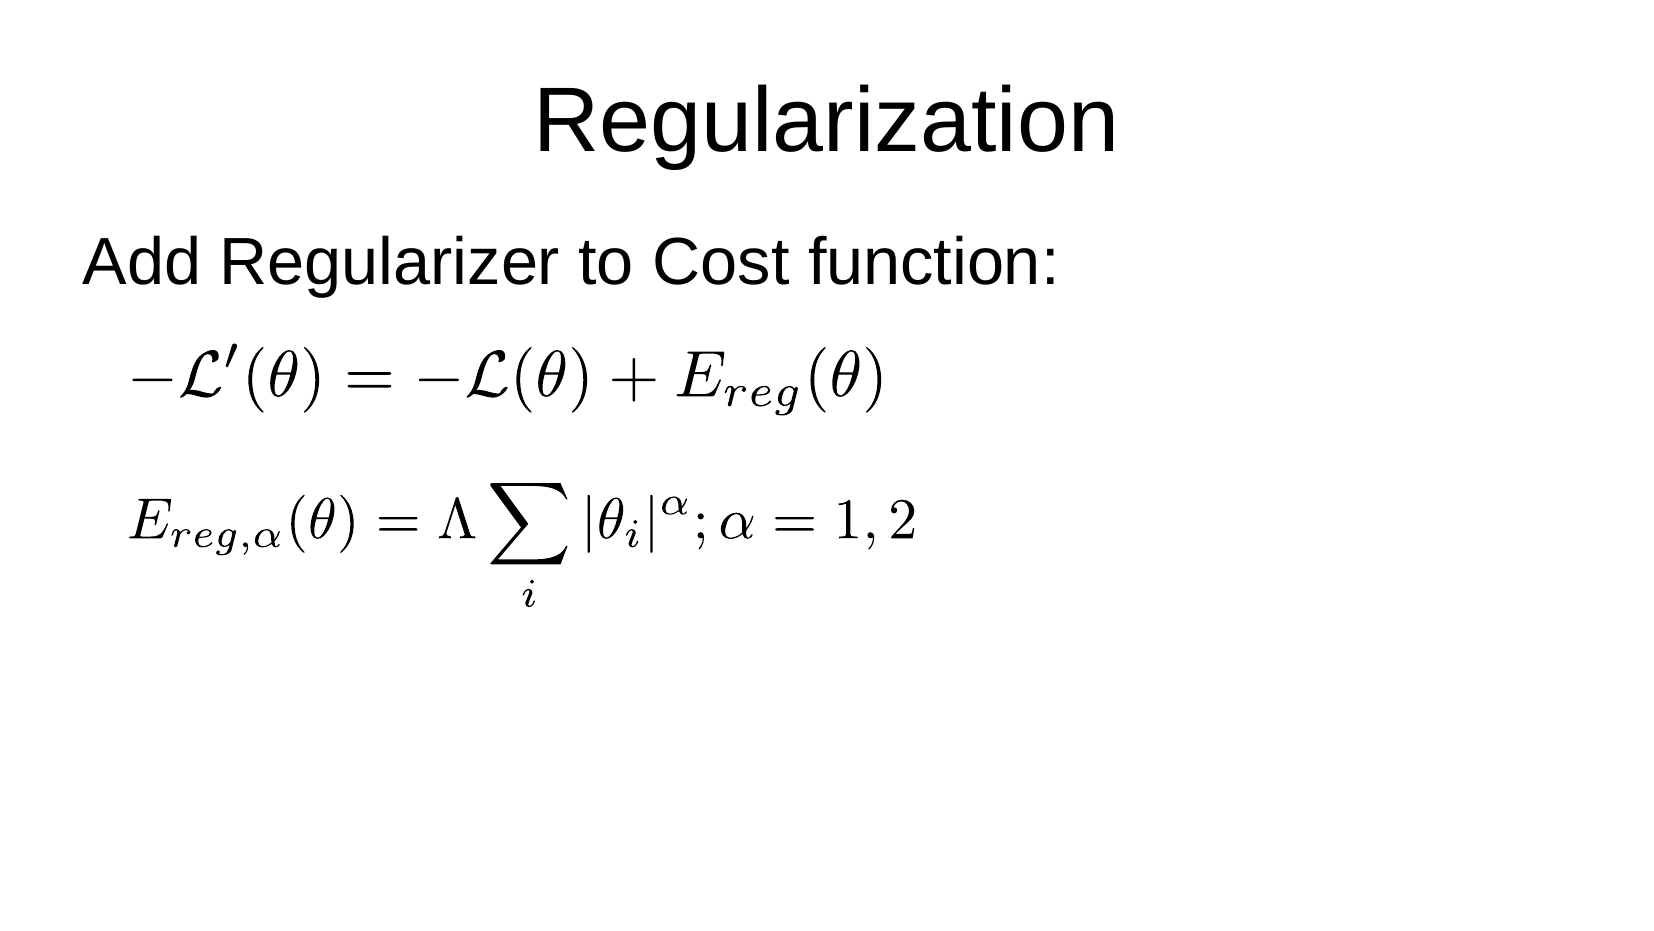

# Regularization
Add Regularizer to Cost function: